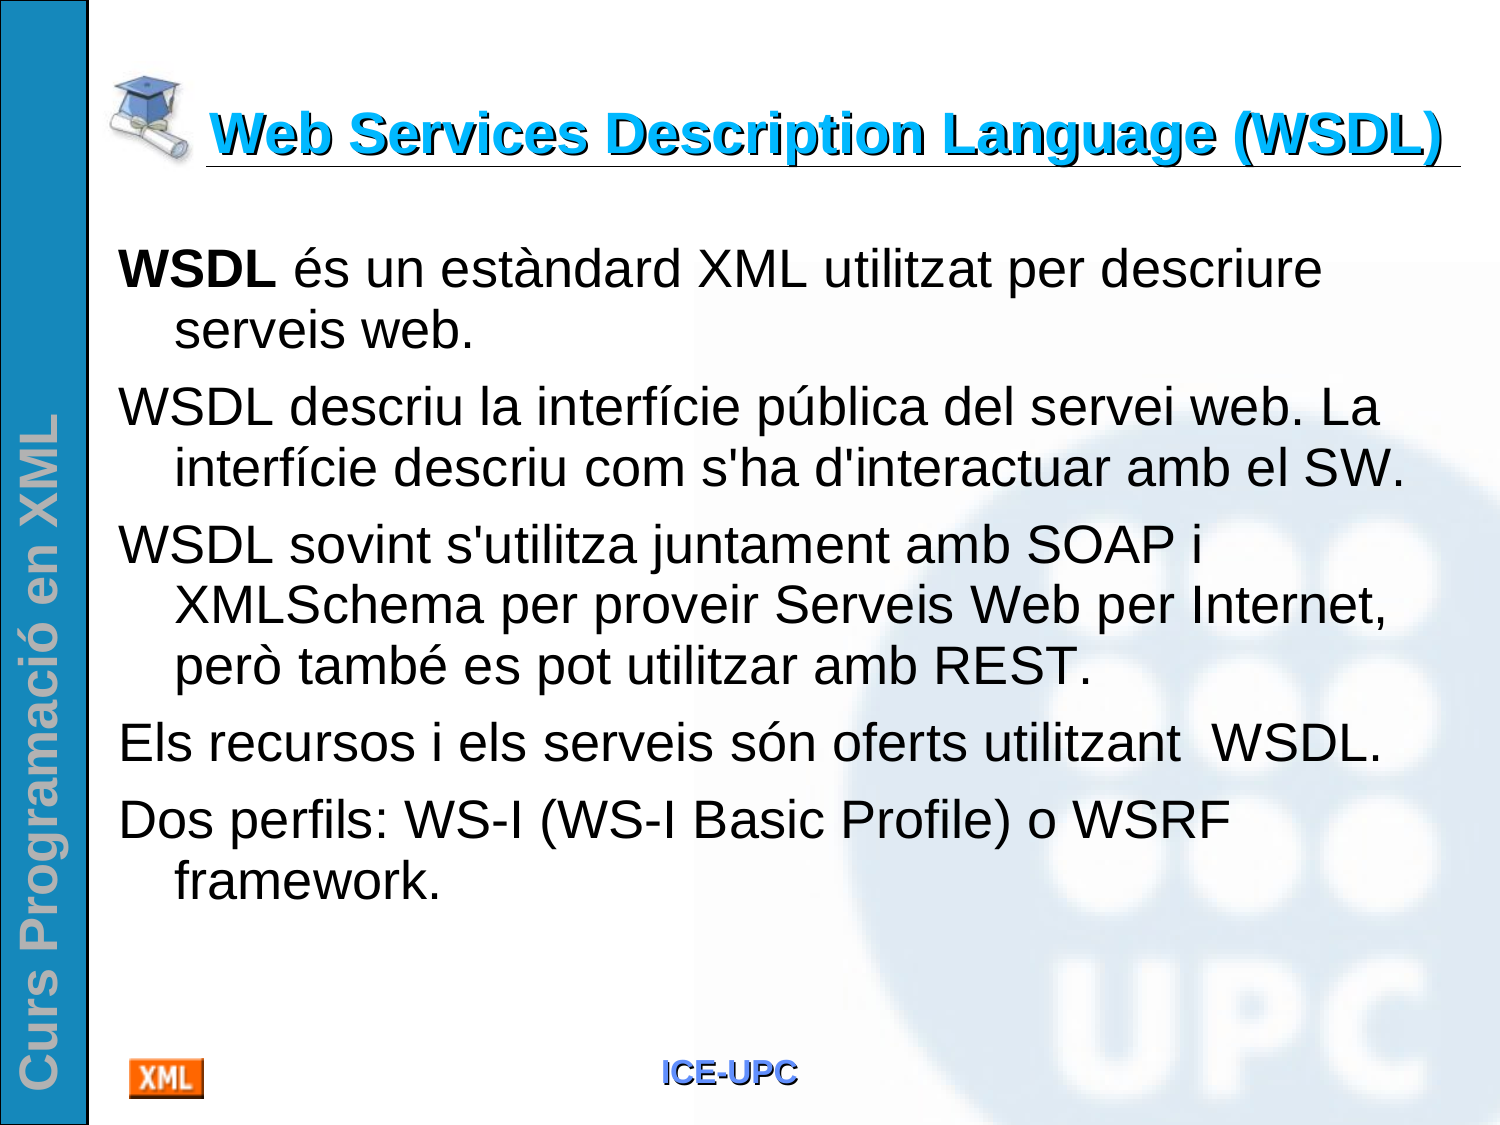

# Web Services Description Language (WSDL)
WSDL és un estàndard XML utilitzat per descriure serveis web.
WSDL descriu la interfície pública del servei web. La interfície descriu com s'ha d'interactuar amb el SW.
WSDL sovint s'utilitza juntament amb SOAP i XMLSchema per proveir Serveis Web per Internet, però també es pot utilitzar amb REST.
Els recursos i els serveis són oferts utilitzant WSDL.
Dos perfils: WS-I (WS-I Basic Profile) o WSRF framework.